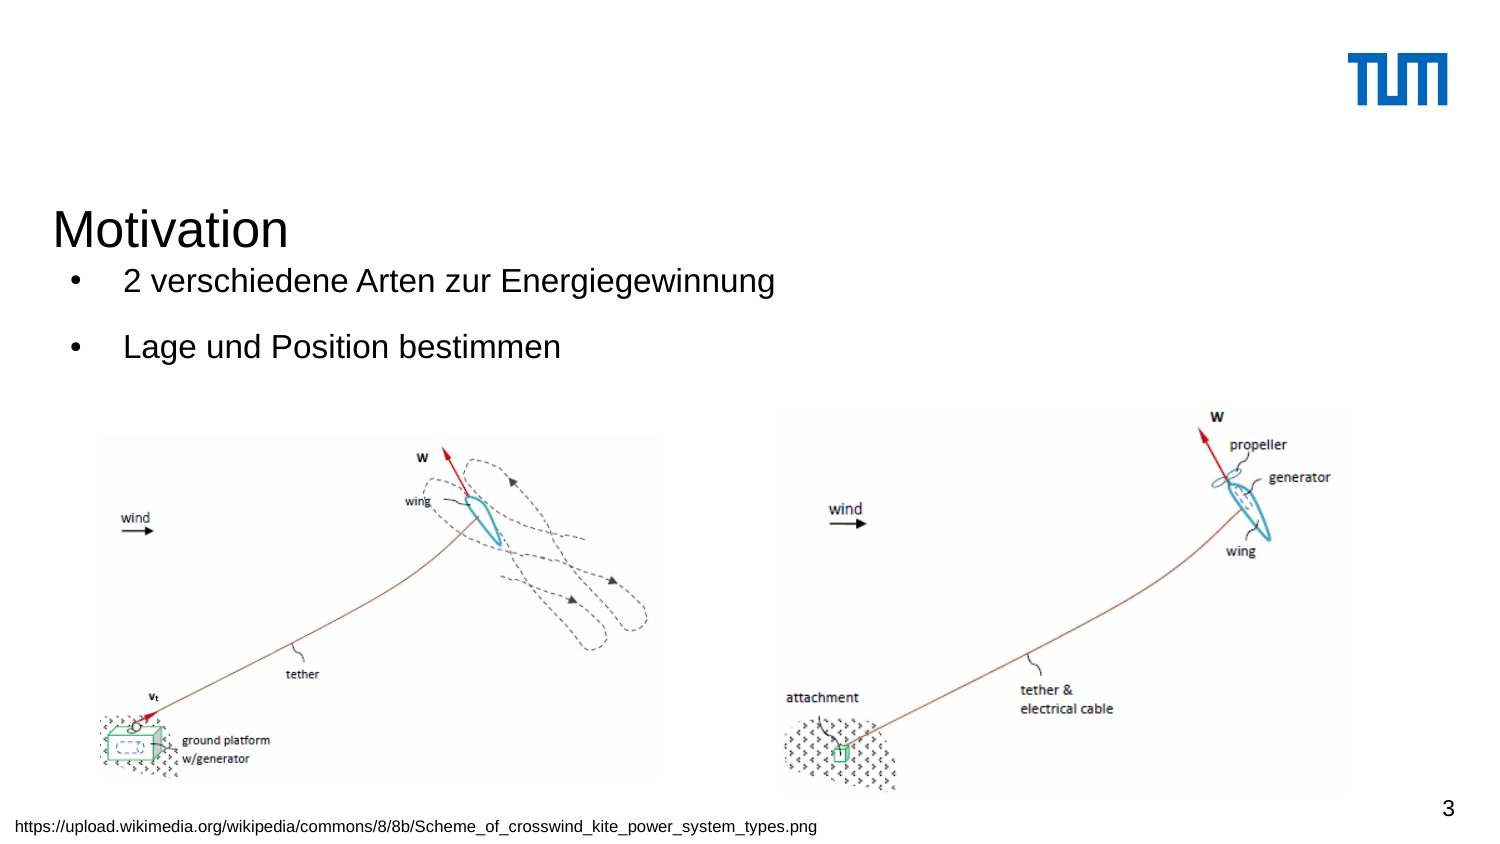

# Motivation
2 verschiedene Arten zur Energiegewinnung
Lage und Position bestimmen
https://upload.wikimedia.org/wikipedia/commons/8/8b/Scheme_of_crosswind_kite_power_system_types.png